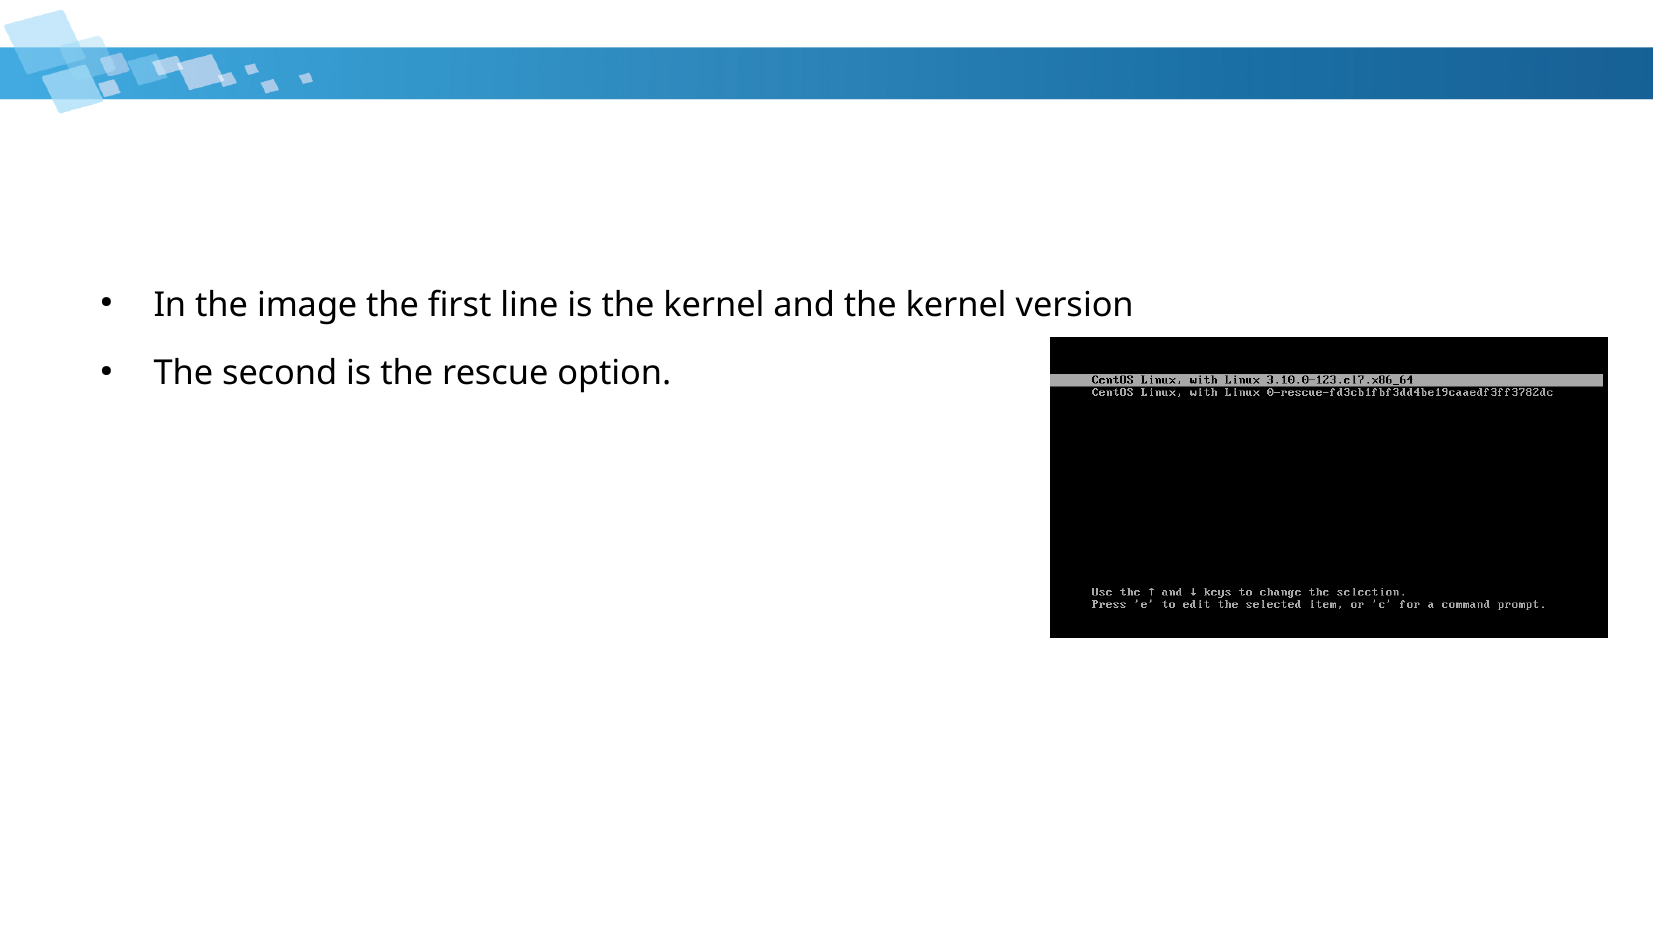

#
In the image the first line is the kernel and the kernel version
The second is the rescue option.